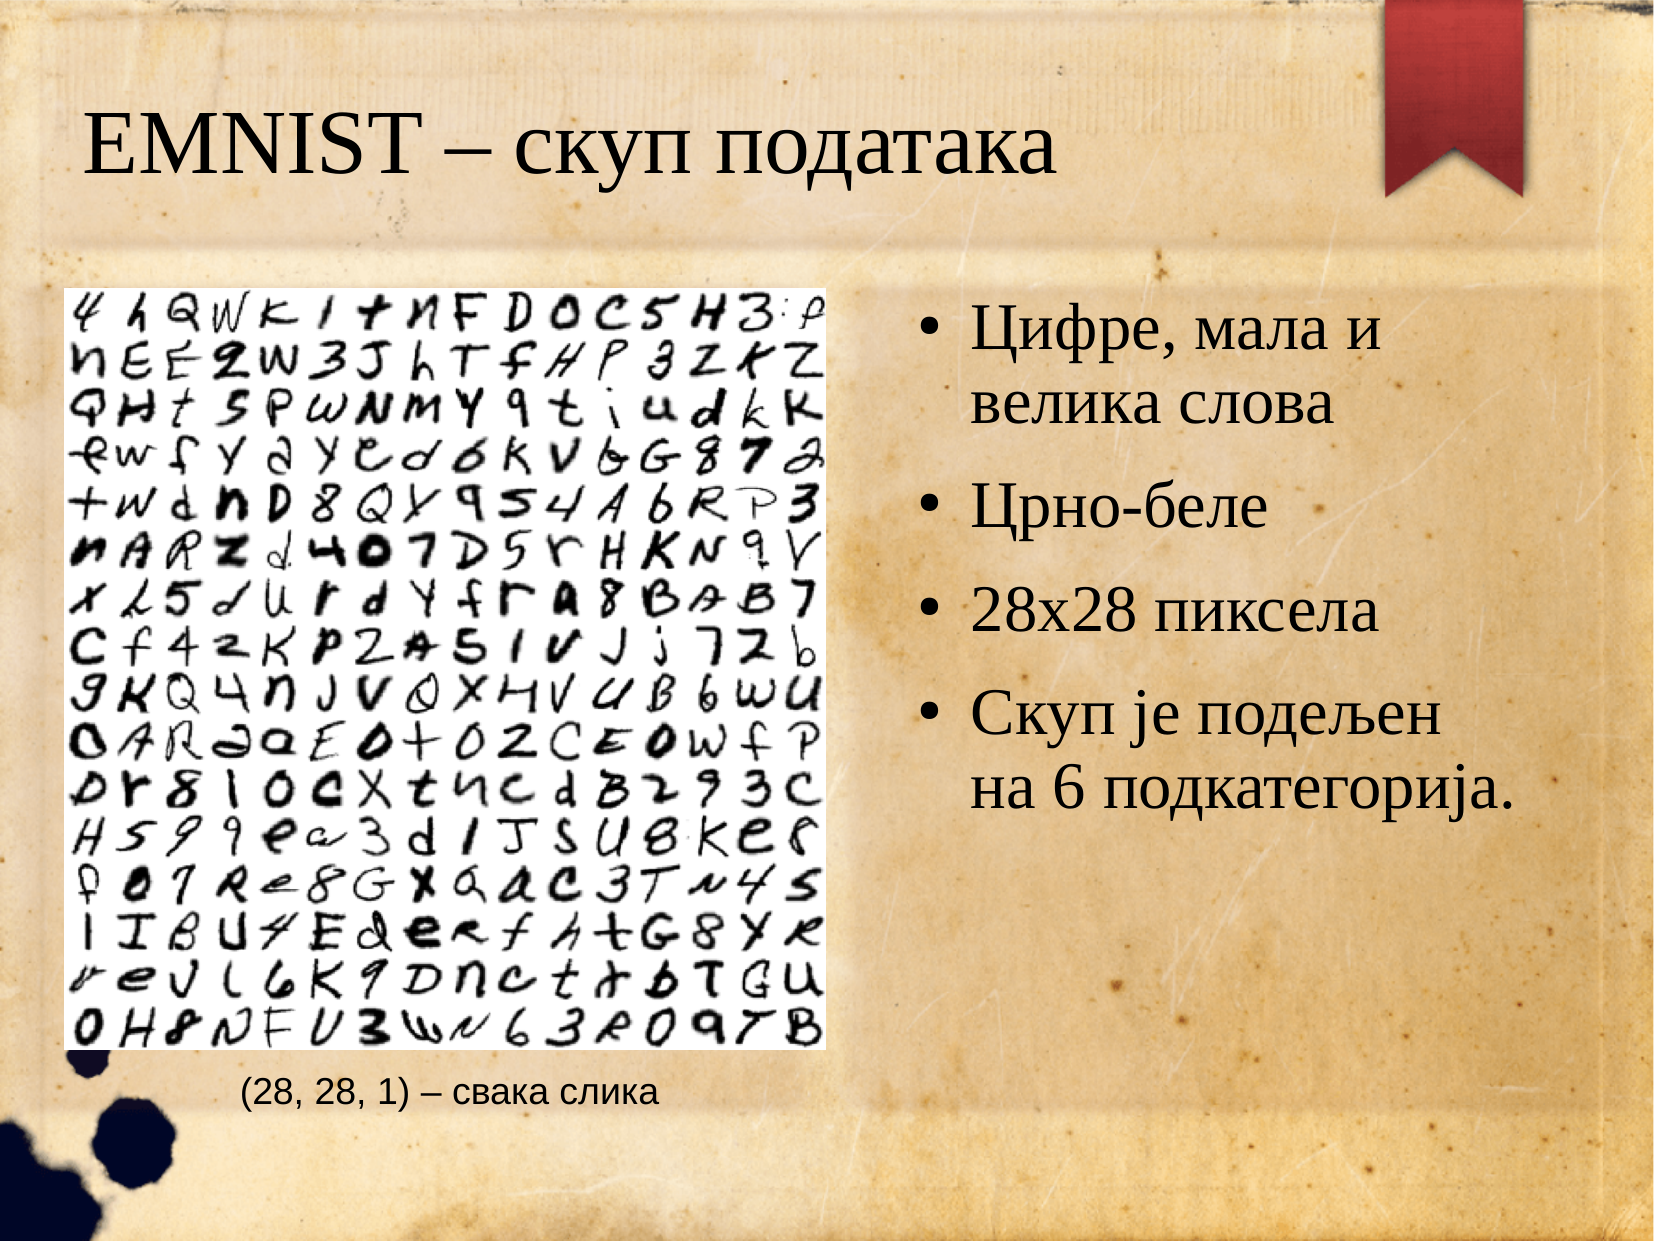

# EMNIST – скуп података
Цифре, мала и велика слова
Црно-беле
28x28 пиксела
Скуп је подељен на 6 подкатегорија.
(28, 28, 1) – свака слика